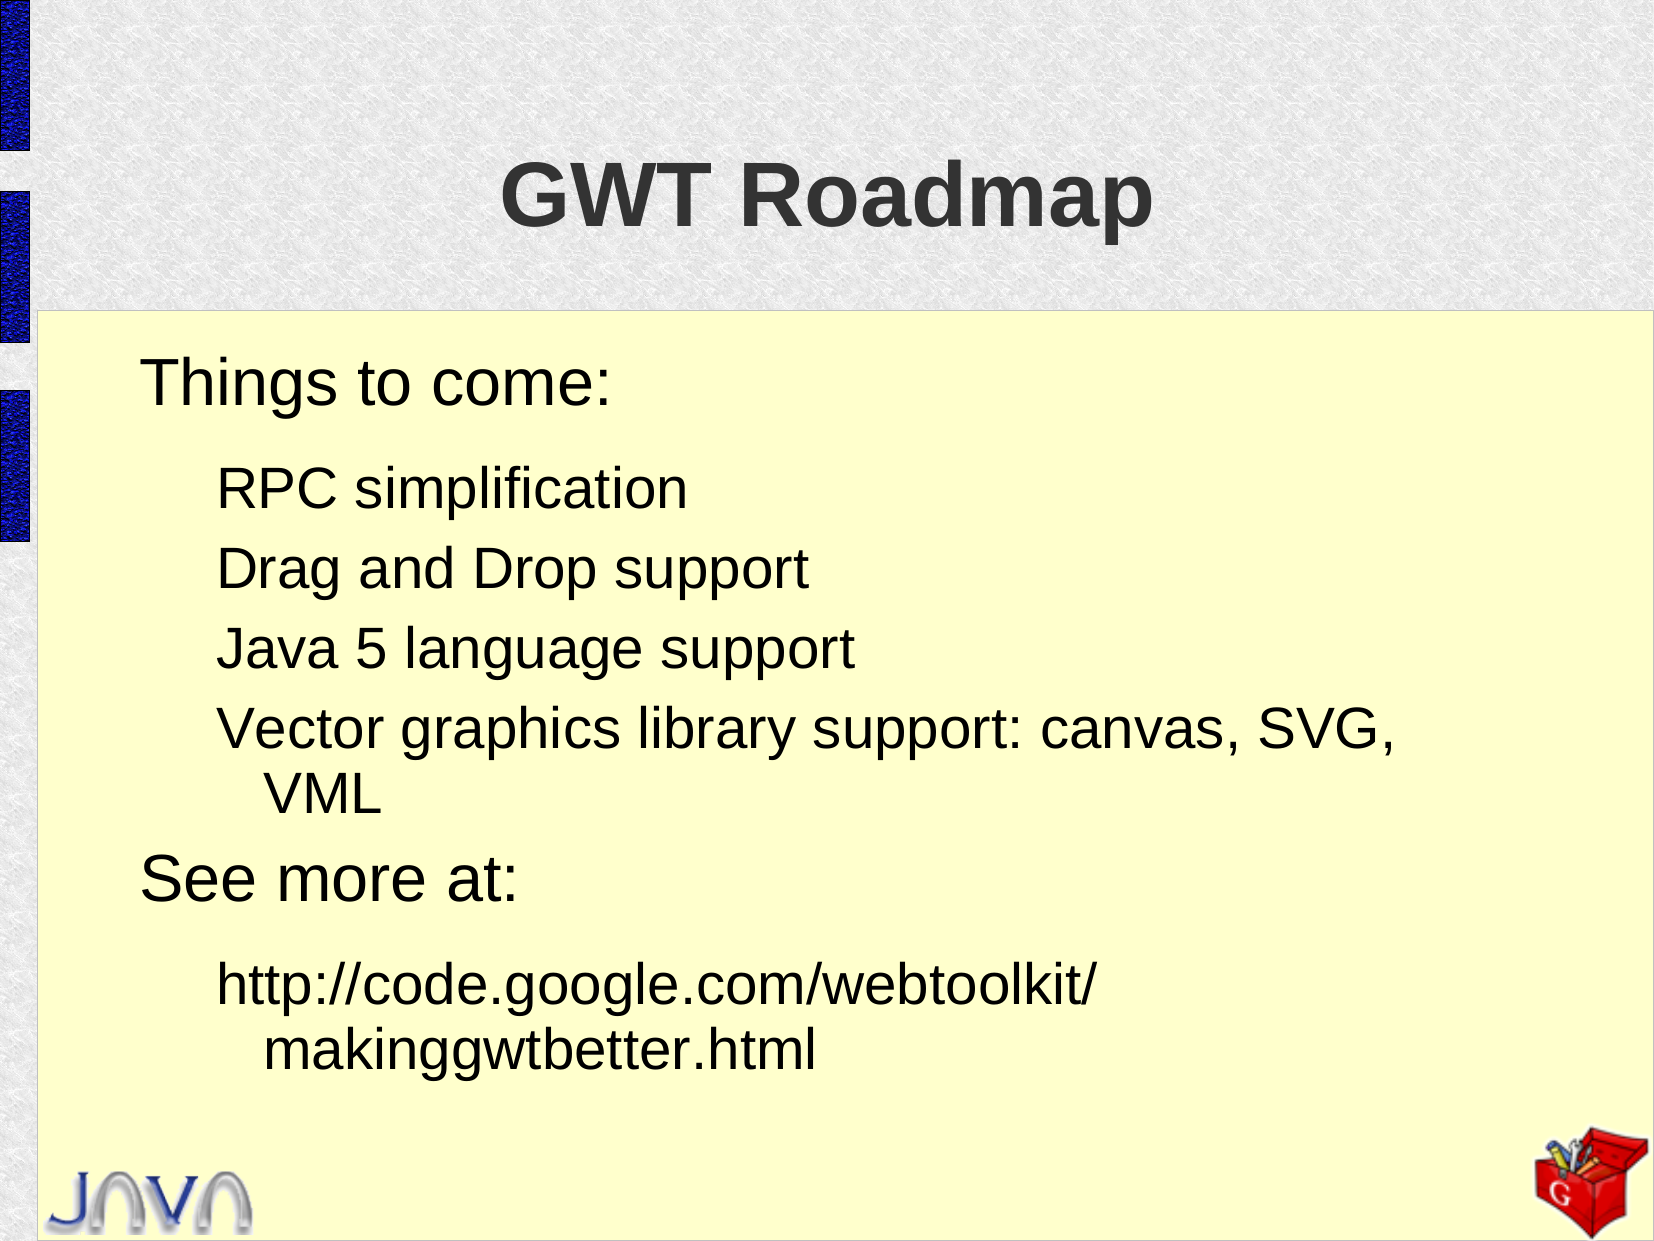

# GWT Roadmap
Things to come:
RPC simplification
Drag and Drop support
Java 5 language support
Vector graphics library support: canvas, SVG, VML
See more at:
http://code.google.com/webtoolkit/makinggwtbetter.html